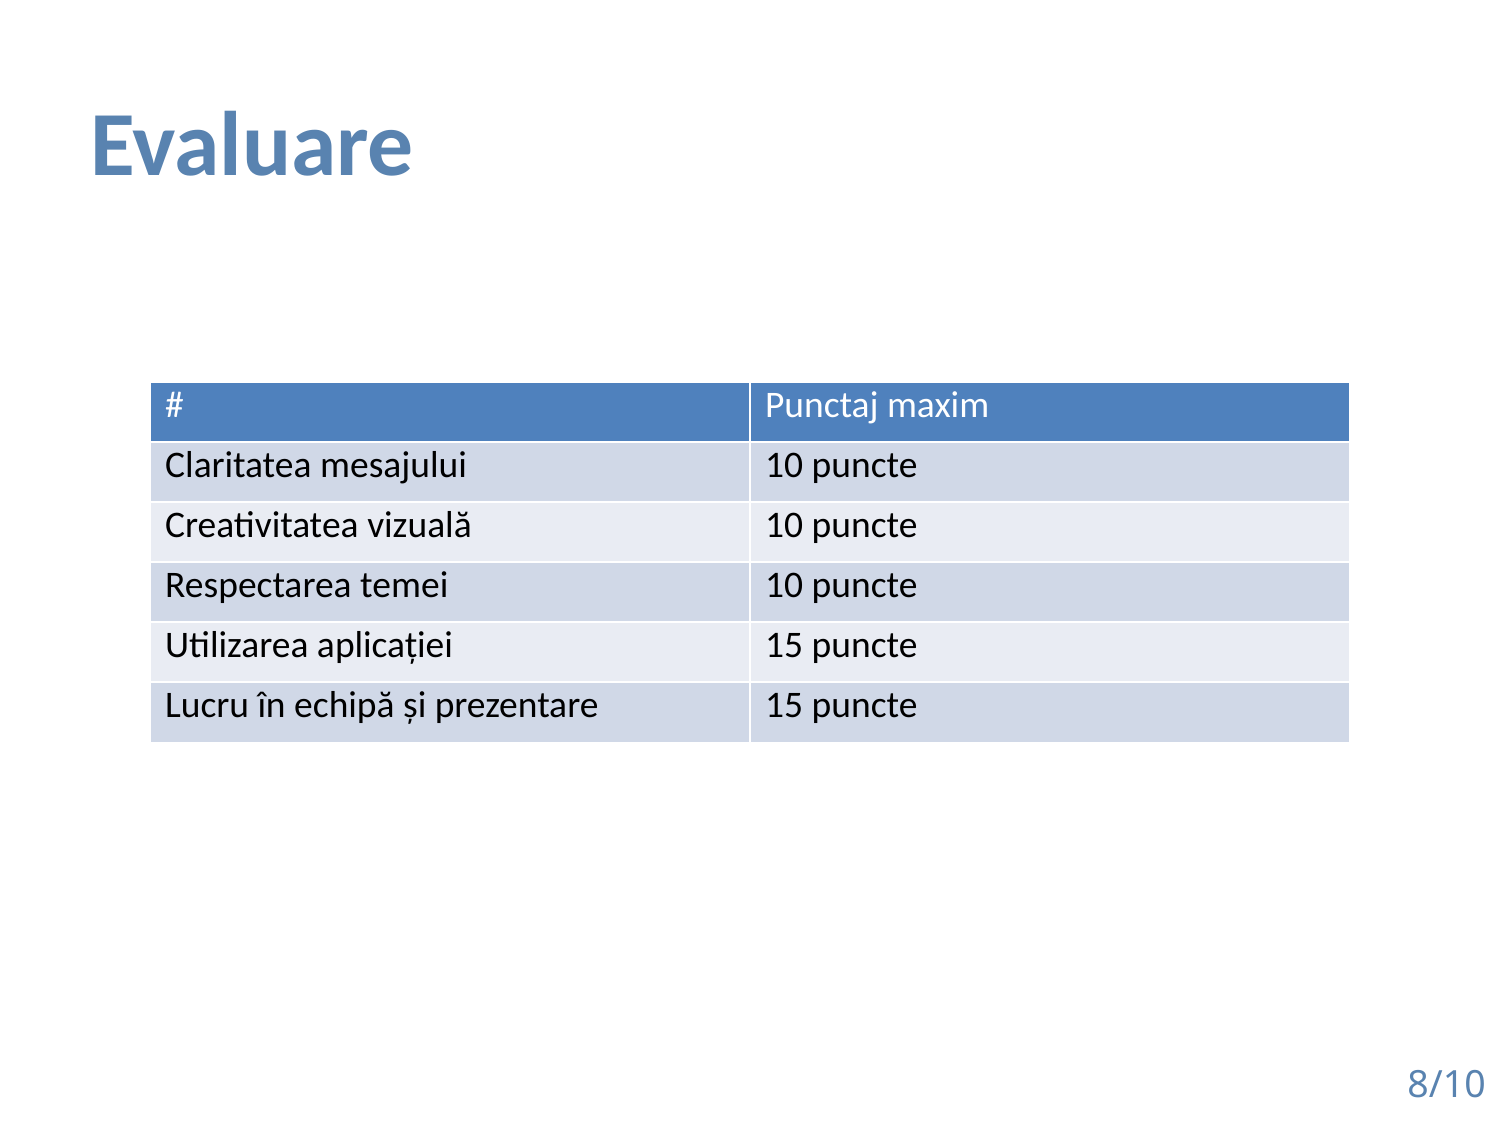

# Evaluare
| # | Punctaj maxim |
| --- | --- |
| Claritatea mesajului | 10 puncte |
| Creativitatea vizuală | 10 puncte |
| Respectarea temei | 10 puncte |
| Utilizarea aplicației | 15 puncte |
| Lucru în echipă și prezentare | 15 puncte |